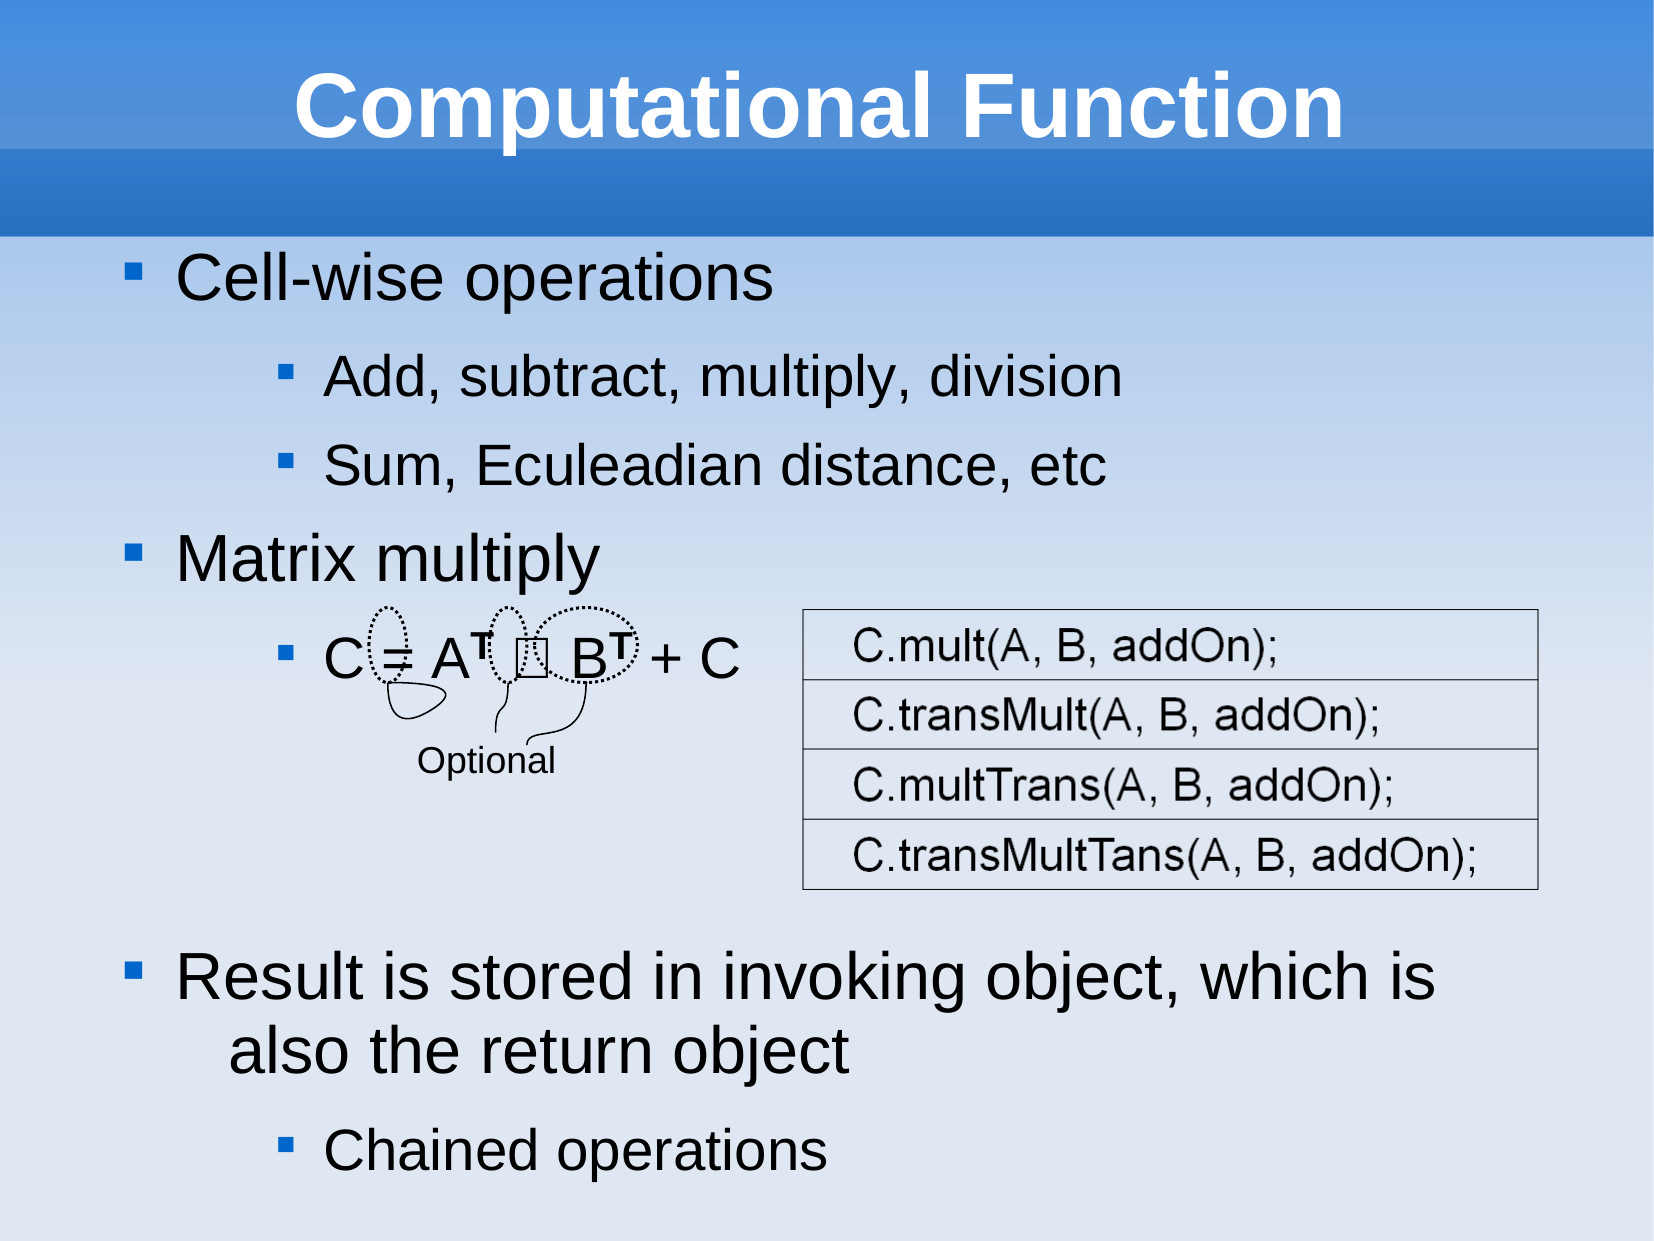

# Computational Function
Cell-wise operations
Add, subtract, multiply, division
Sum, Eculeadian distance, etc
Matrix multiply
C = AT  BT + C
Result is stored in invoking object, which is also the return object
Chained operations
Optional